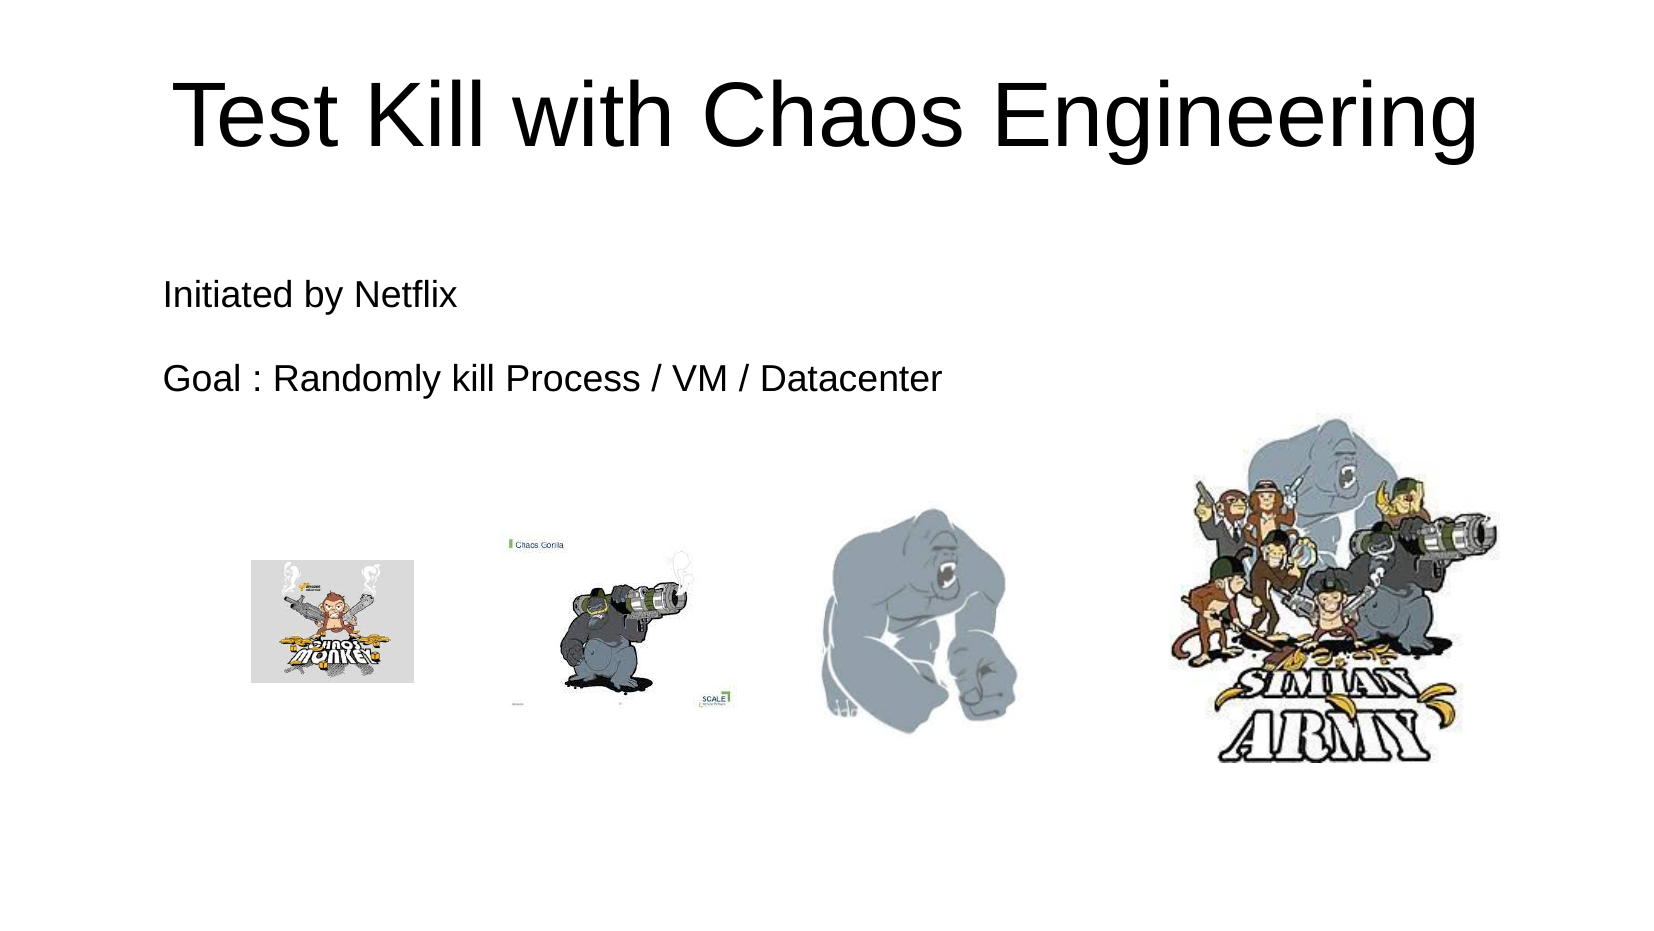

# Test Kill with Chaos Engineering
Initiated by Netflix
Goal : Randomly kill Process / VM / Datacenter